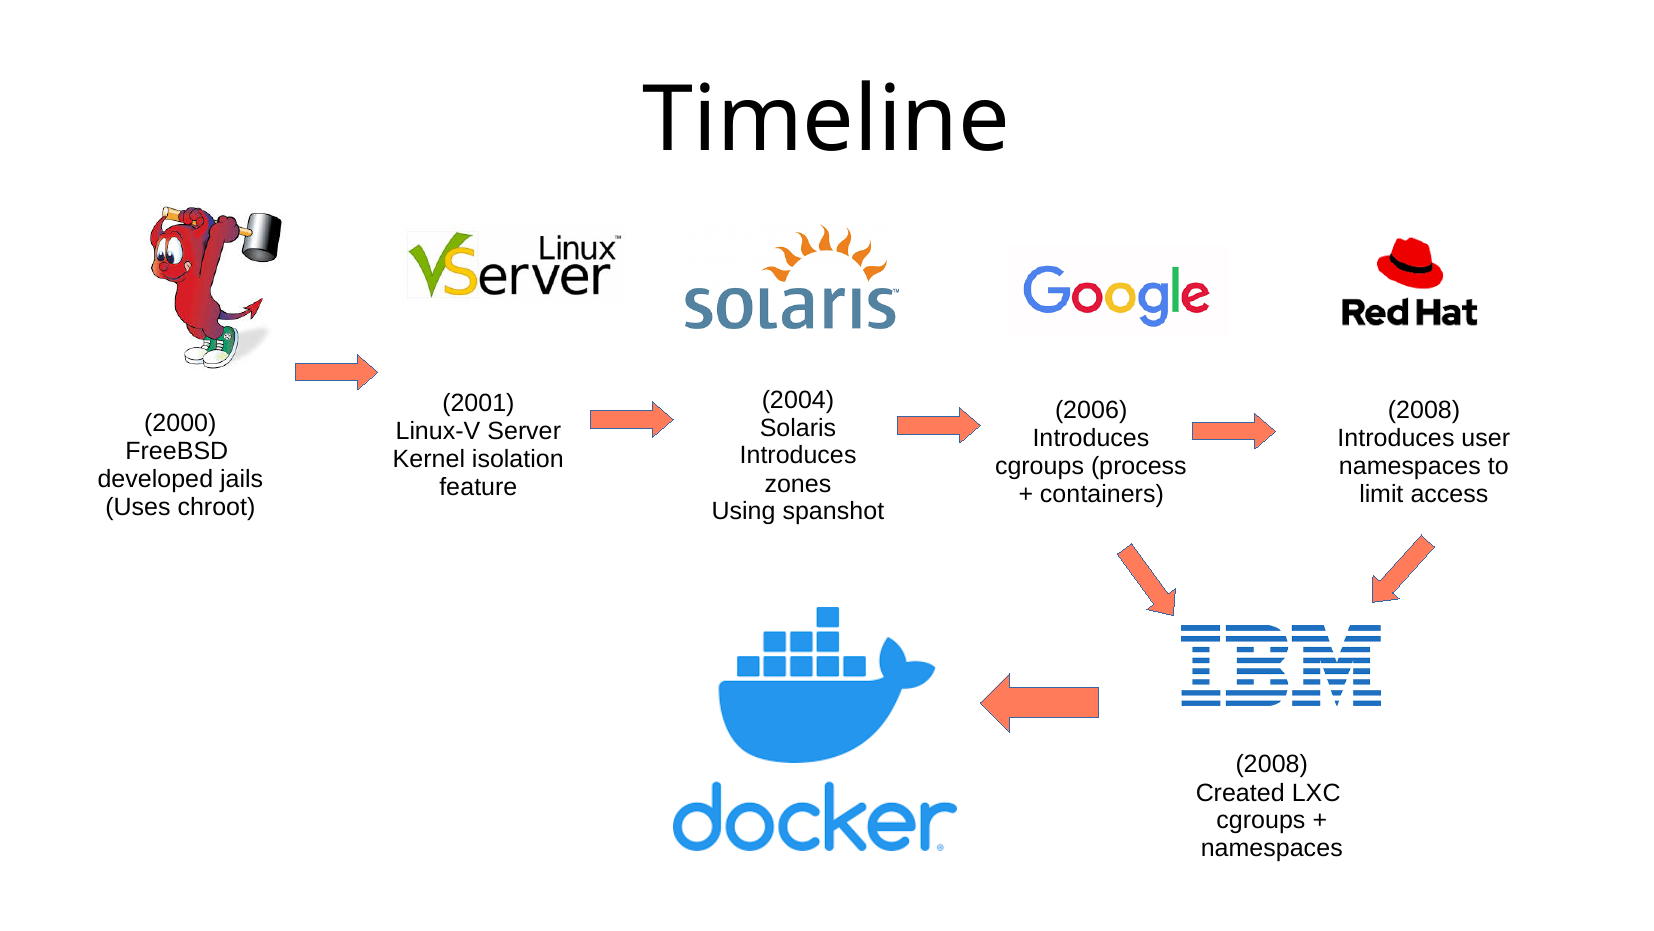

# Timeline
(2004)
Solaris
Introduces zones
Using spanshot
(2001)
Linux-V Server
Kernel isolation
feature
(2006)
Introduces cgroups (process + containers)
(2008)
Introduces user namespaces to limit access
(2000)
FreeBSD
developed jails
(Uses chroot)
(2008)
Created LXC
cgroups + namespaces